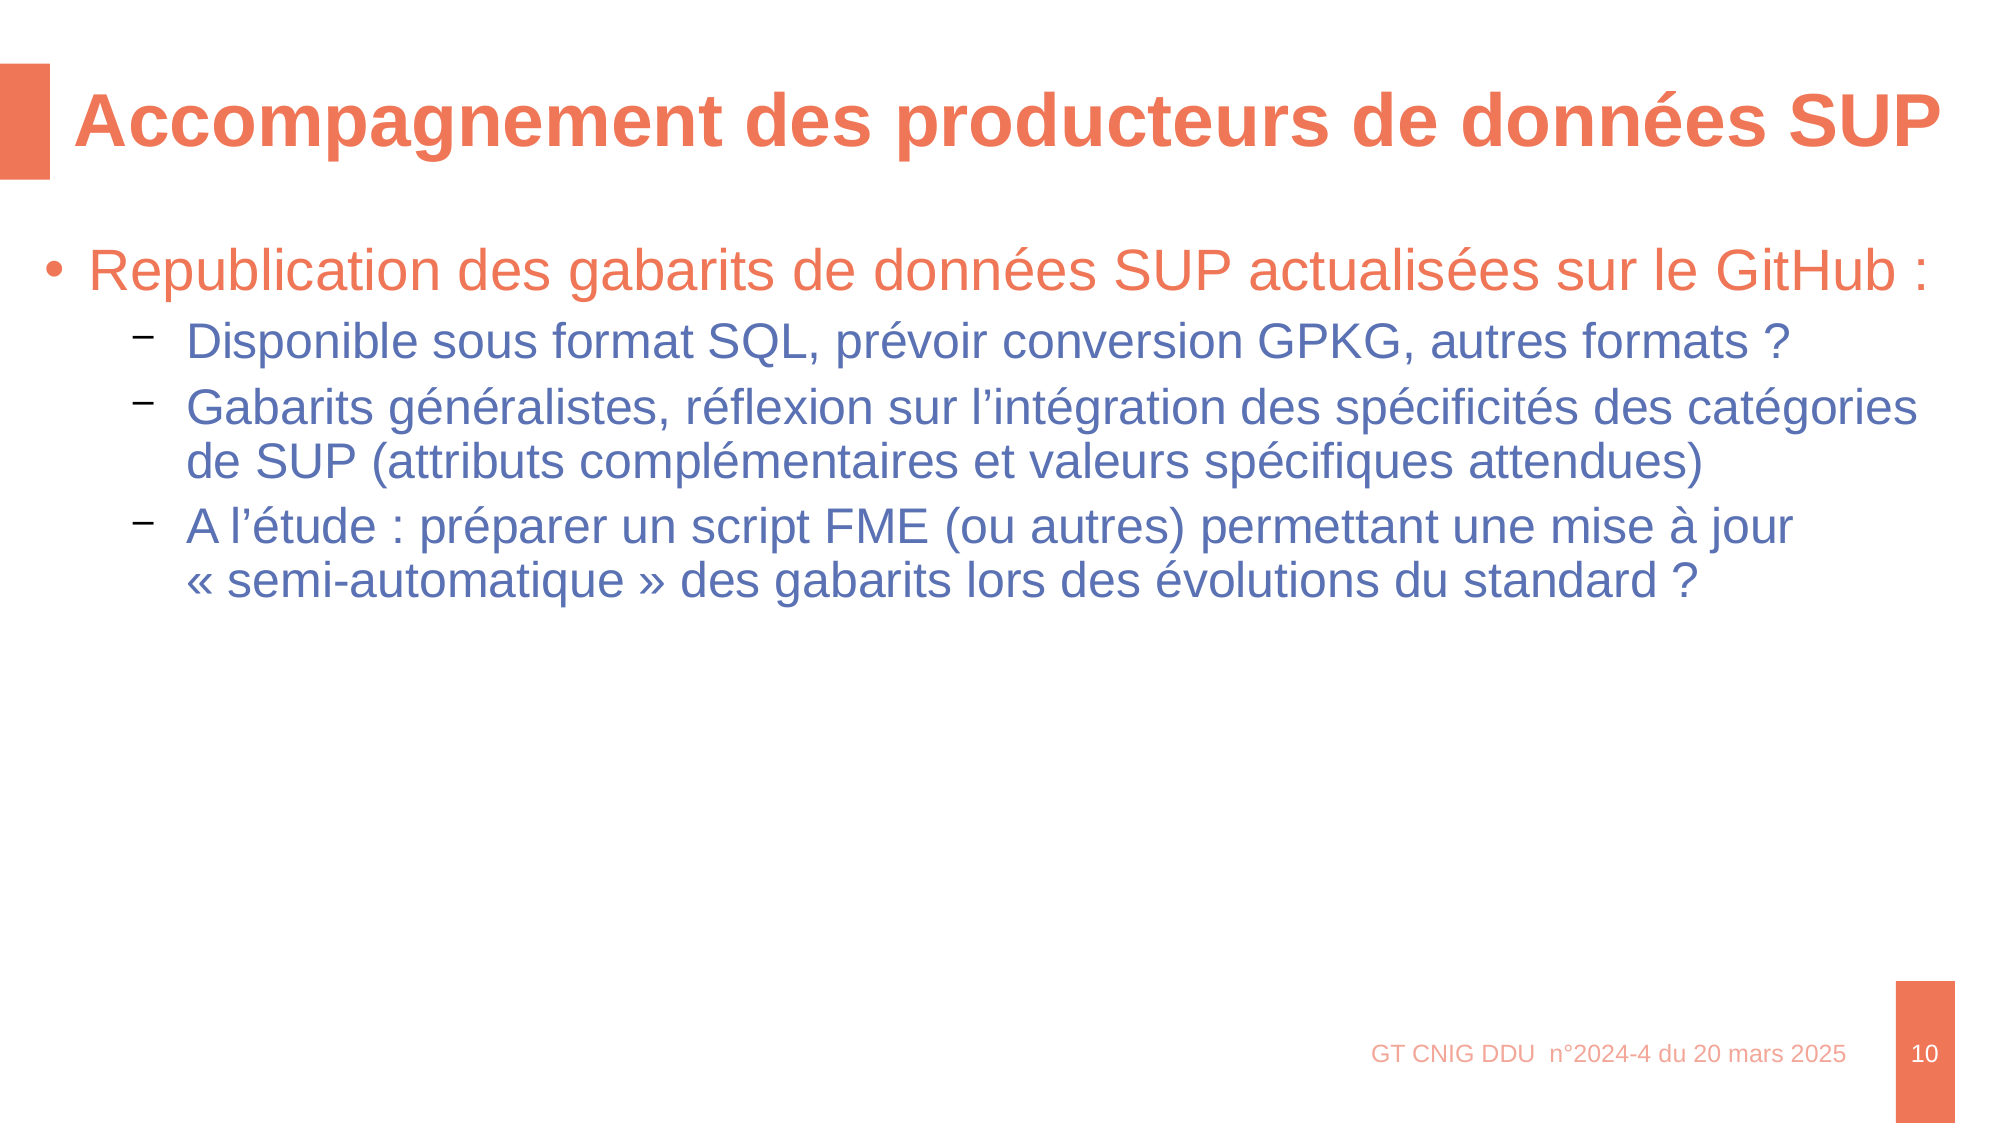

# Accompagnement des producteurs de données SUP
Republication des gabarits de données SUP actualisées sur le GitHub :
Disponible sous format SQL, prévoir conversion GPKG, autres formats ?
Gabarits généralistes, réflexion sur l’intégration des spécificités des catégories de SUP (attributs complémentaires et valeurs spécifiques attendues)
A l’étude : préparer un script FME (ou autres) permettant une mise à jour « semi-automatique » des gabarits lors des évolutions du standard ?
10
GT CNIG DDU n°2024-4 du 20 mars 2025